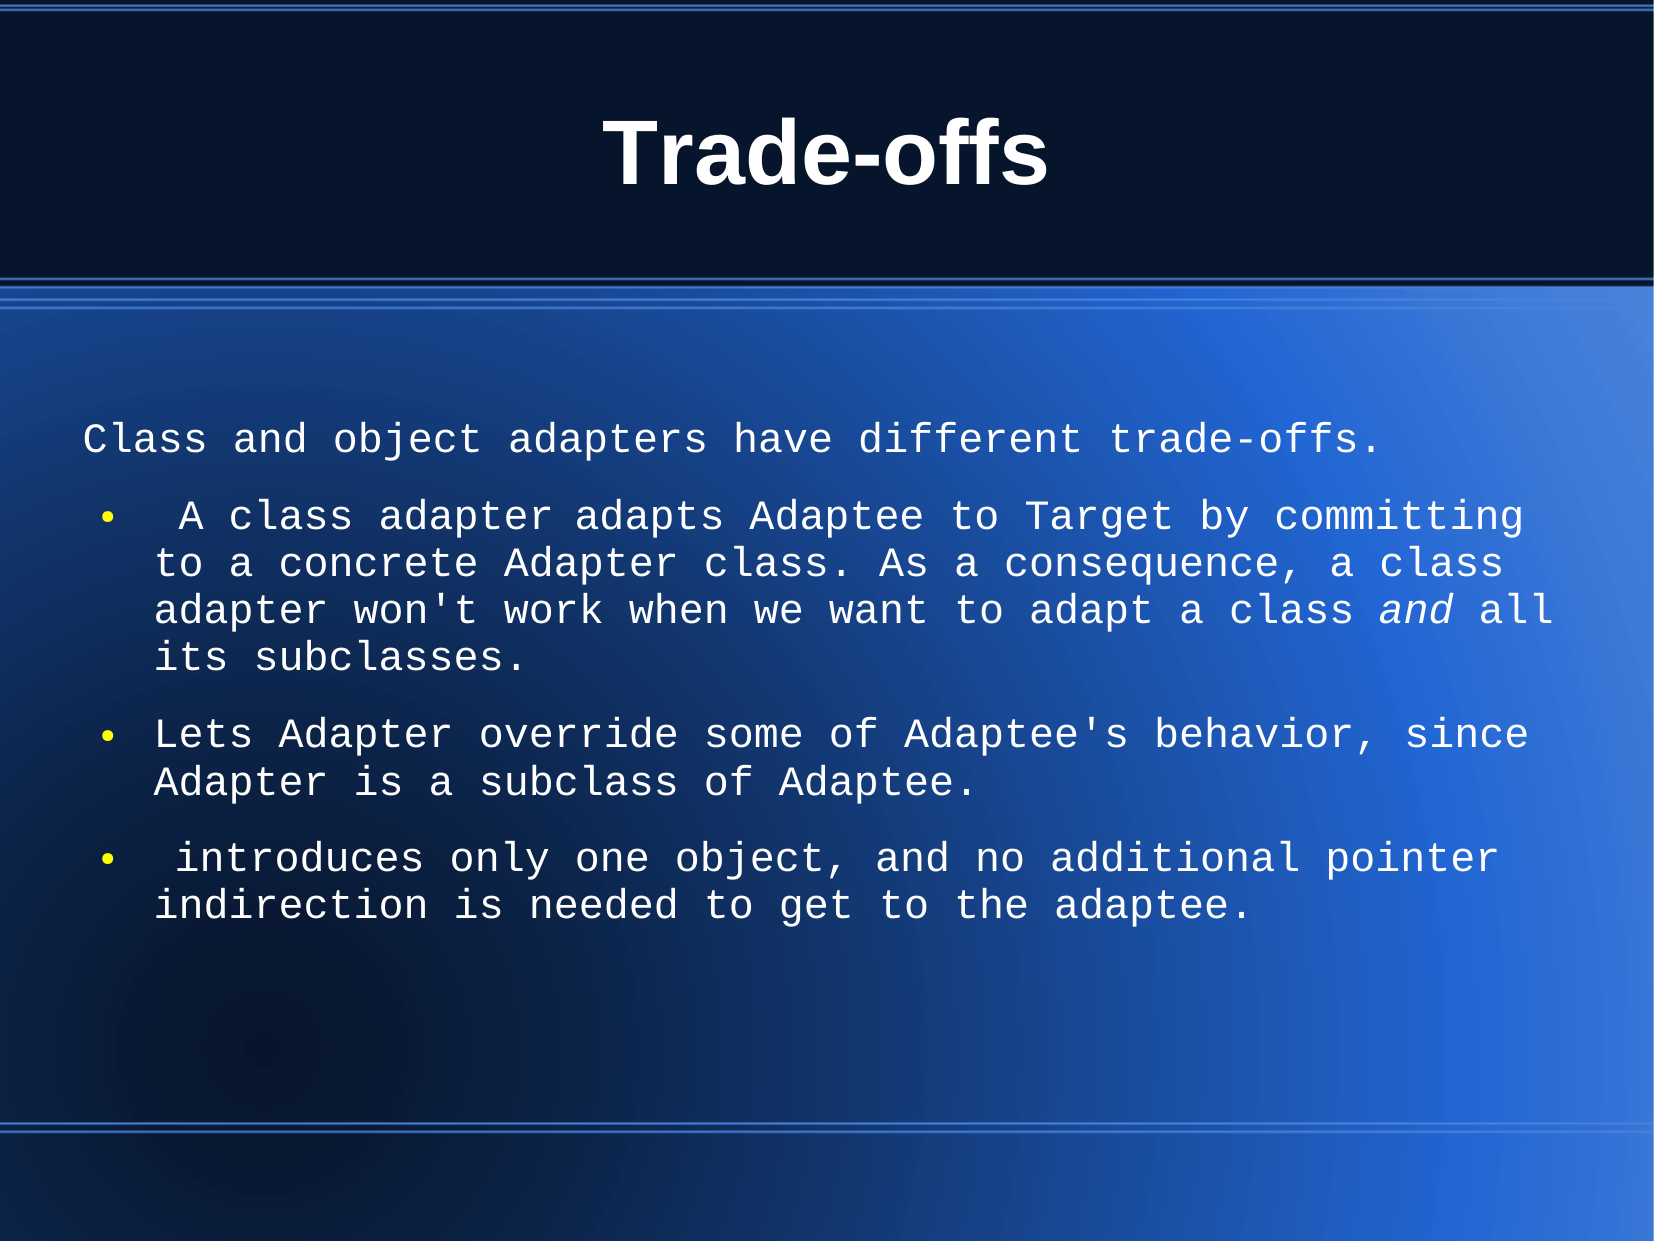

# Trade-offs
Class and object adapters have different trade-offs.
 A class adapter adapts Adaptee to Target by committing to a concrete Adapter class. As a consequence, a class adapter won't work when we want to adapt a class and all its subclasses.
Lets Adapter override some of Adaptee's behavior, since Adapter is a subclass of Adaptee.
 introduces only one object, and no additional pointer indirection is needed to get to the adaptee.